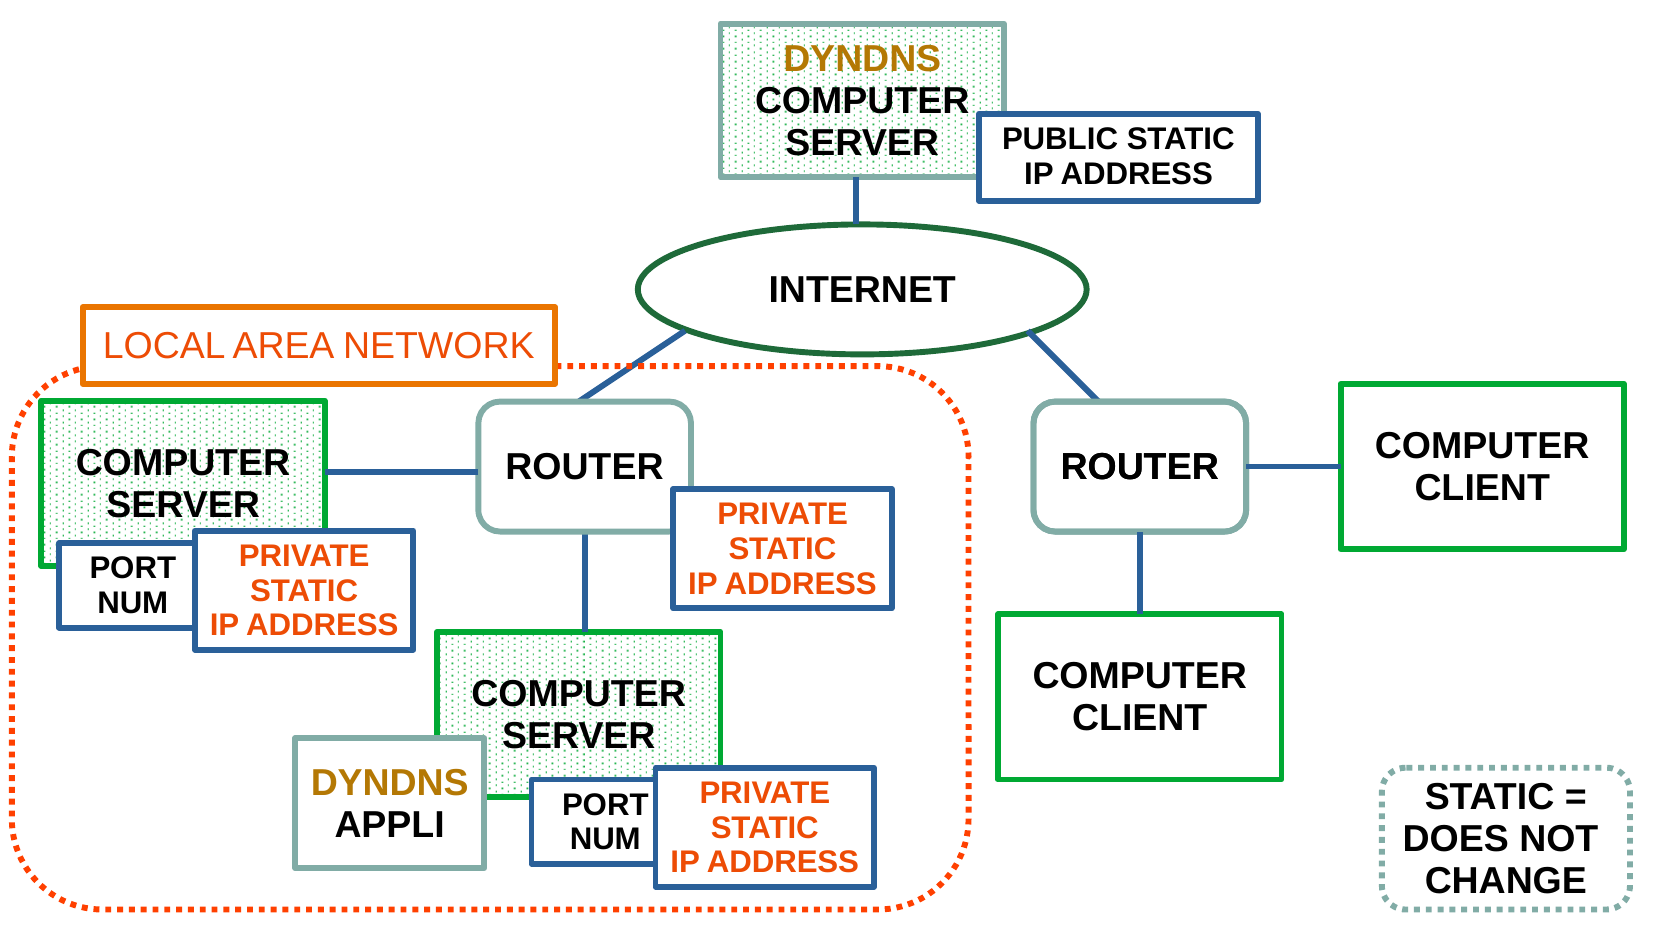

DYNDNS
COMPUTER
SERVER
PUBLIC STATIC
IP ADDRESS
INTERNET
LOCAL AREA NETWORK
COMPUTER
CLIENT
COMPUTER
SERVER
ROUTER
ROUTER
ROUTER
PRIVATE
STATIC
IP ADDRESS
PRIVATE
STATIC
IP ADDRESS
PORT
NUM
COMPUTER
CLIENT
COMPUTER
SERVER
DYNDNS
APPLI
PRIVATE
STATIC
IP ADDRESS
STATIC =
DOES NOT
CHANGE
PORT
NUM